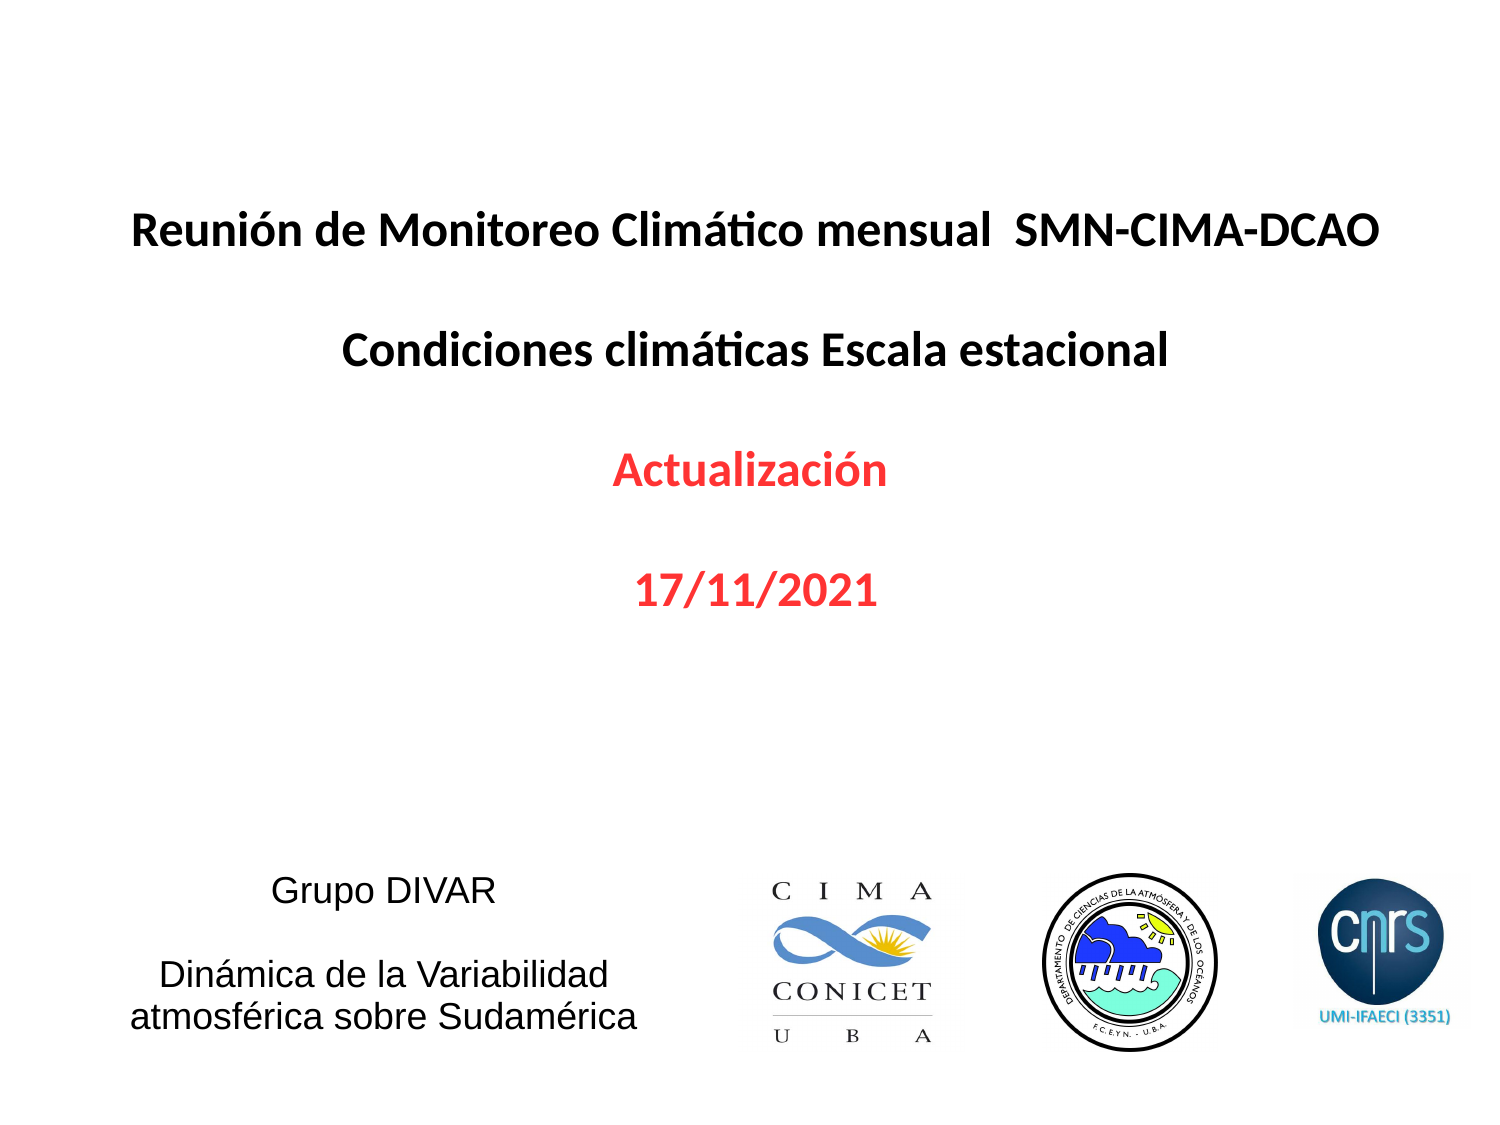

Reunión de Monitoreo Climático mensual SMN-CIMA-DCAO
Condiciones climáticas Escala estacional
Actualización
17/11/2021
Grupo DIVAR
Dinámica de la Variabilidad atmosférica sobre Sudamérica